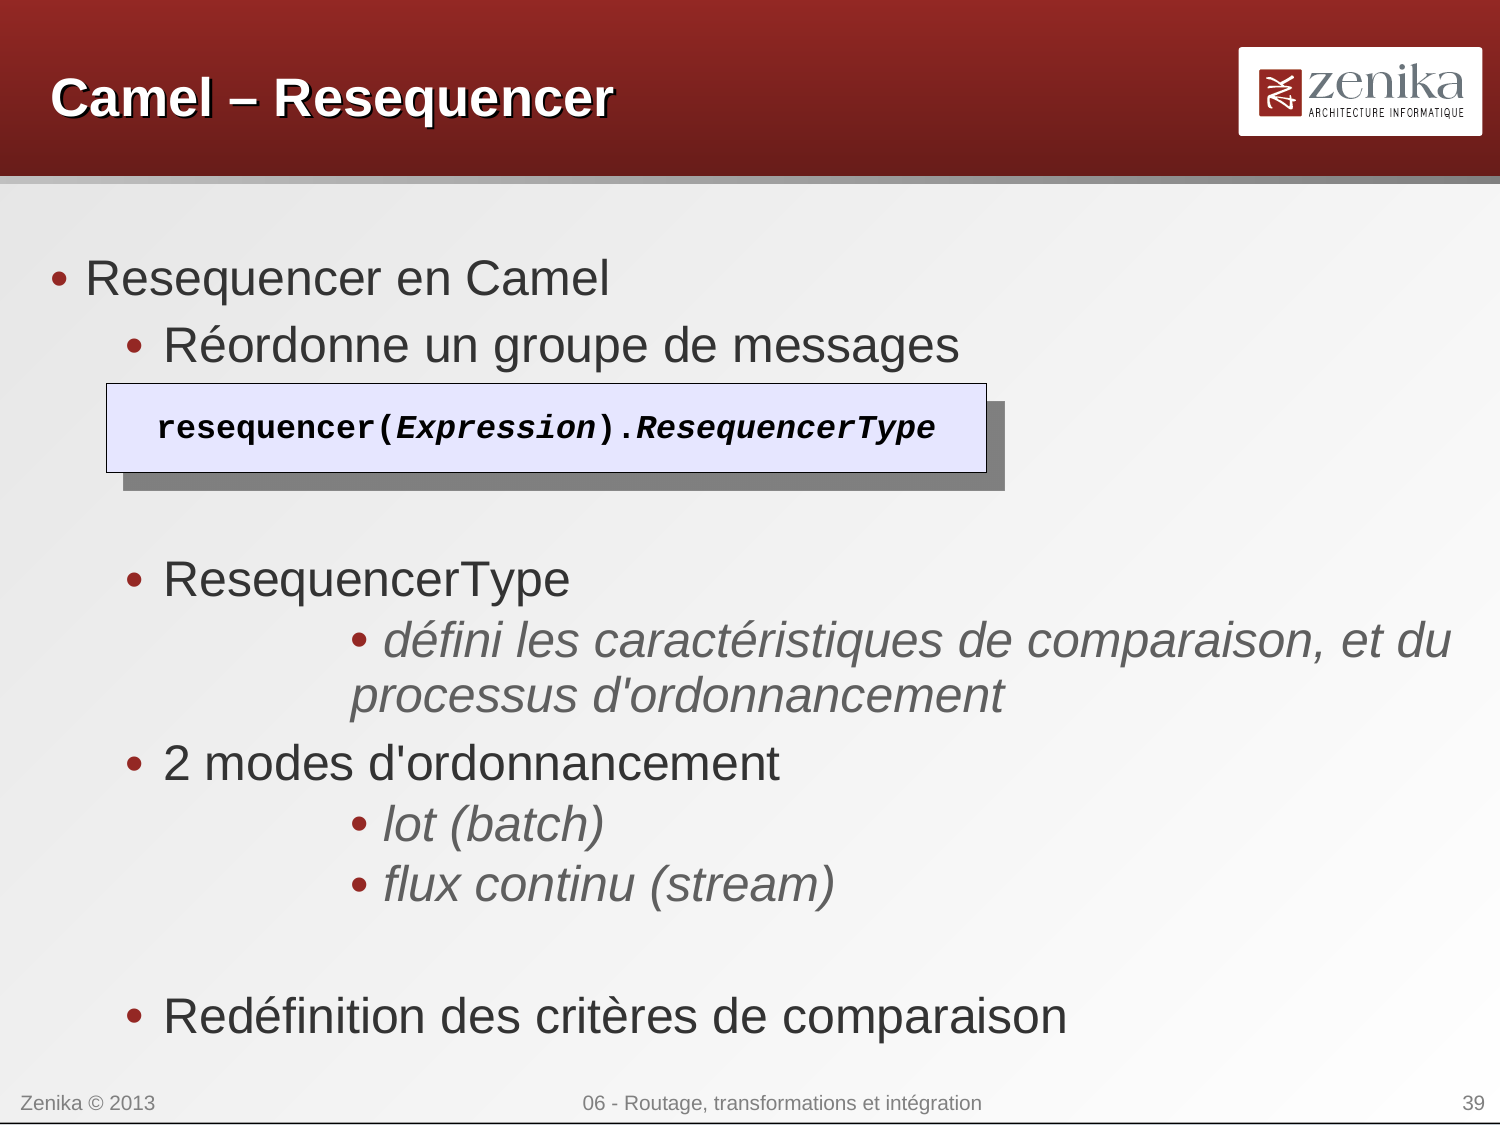

# Camel – Resequencer
Resequencer en Camel
Réordonne un groupe de messages
ResequencerType
 défini les caractéristiques de comparaison, et du processus d'ordonnancement
2 modes d'ordonnancement
 lot (batch)
 flux continu (stream)
Redéfinition des critères de comparaison
resequencer(Expression).ResequencerType